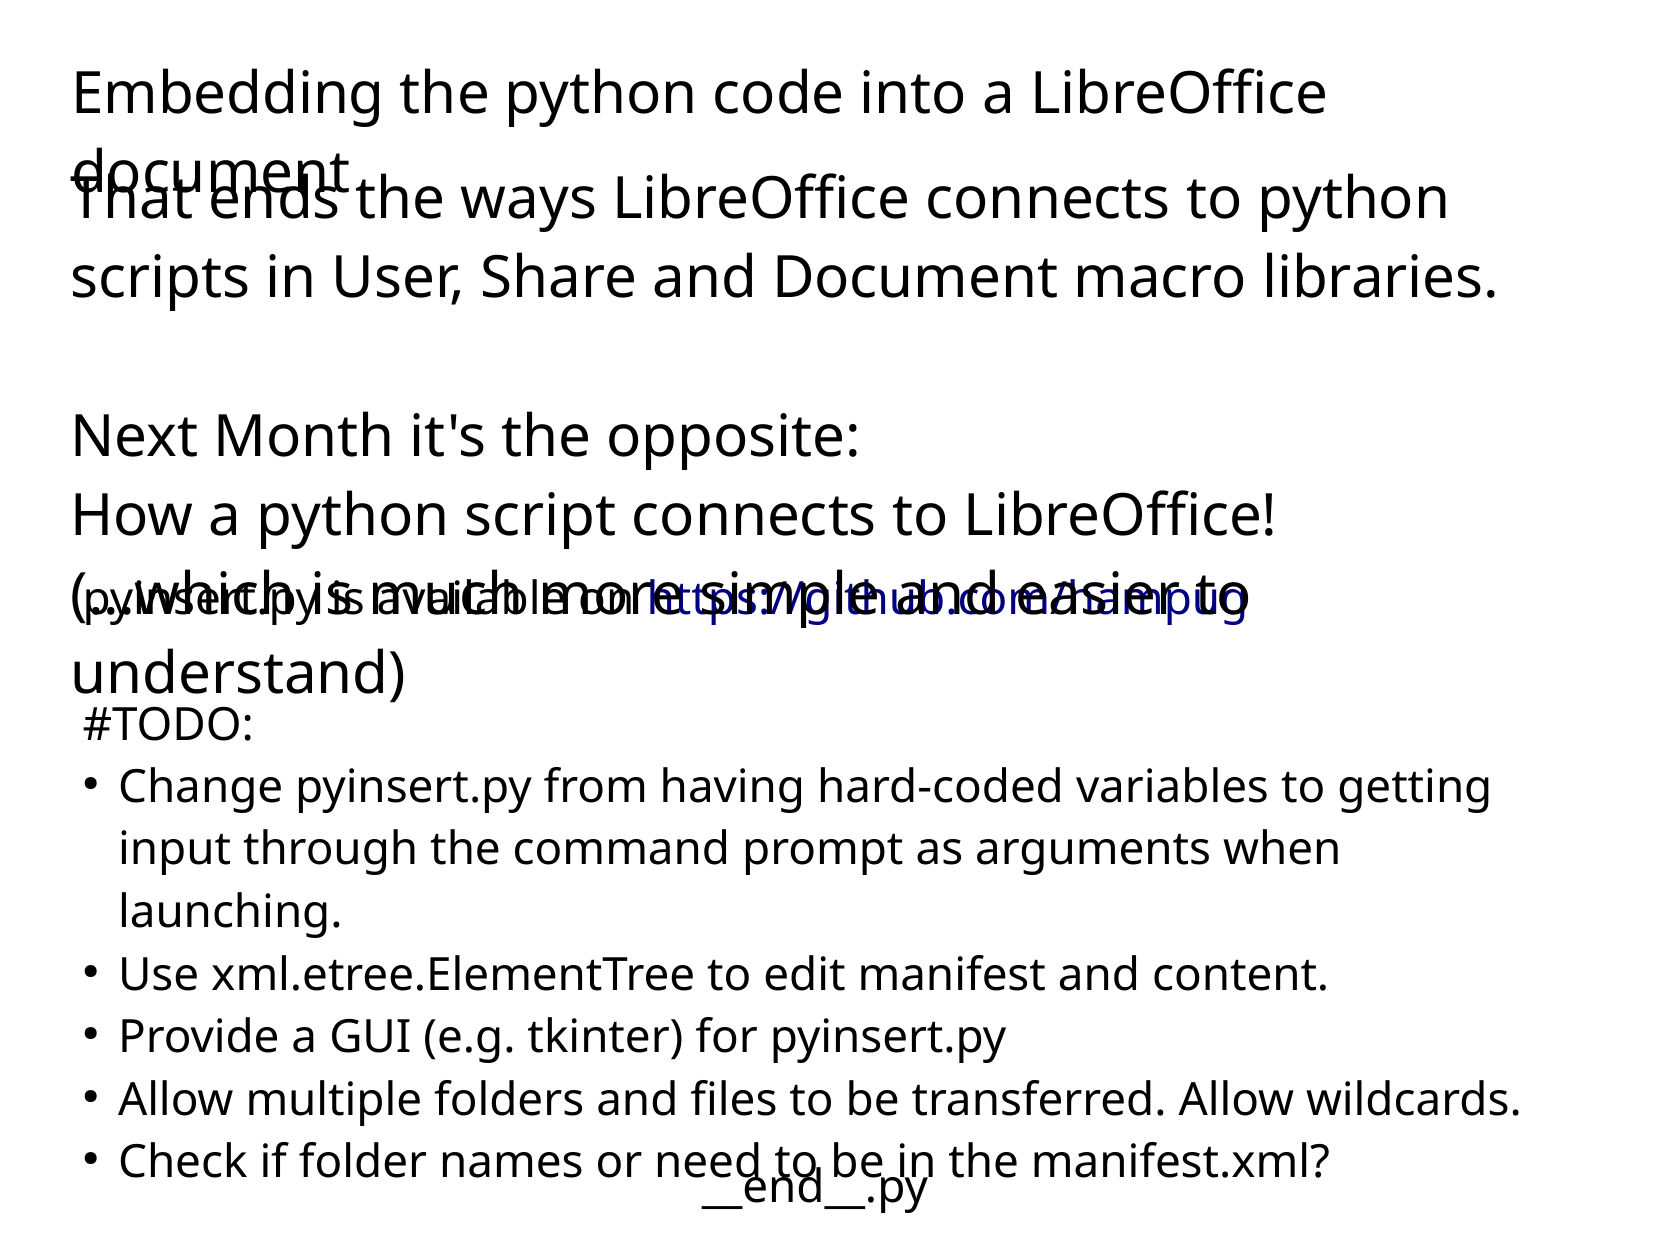

# Embedding the python code into a LibreOffice document
That ends the ways LibreOffice connects to python scripts in User, Share and Document macro libraries.
Next Month it's the opposite:
How a python script connects to LibreOffice!
(...which is much more simple and easier to understand)
pyinsert.py is available on https://github.com/hampug
#TODO:
Change pyinsert.py from having hard-coded variables to getting input through the command prompt as arguments when launching.
Use xml.etree.ElementTree to edit manifest and content.
Provide a GUI (e.g. tkinter) for pyinsert.py
Allow multiple folders and files to be transferred. Allow wildcards.
Check if folder names or need to be in the manifest.xml?
__end__.py
pyinsert.py is available on https://github.com/hampug
#TODO:
Make the pyinsert.py code into a GUI.